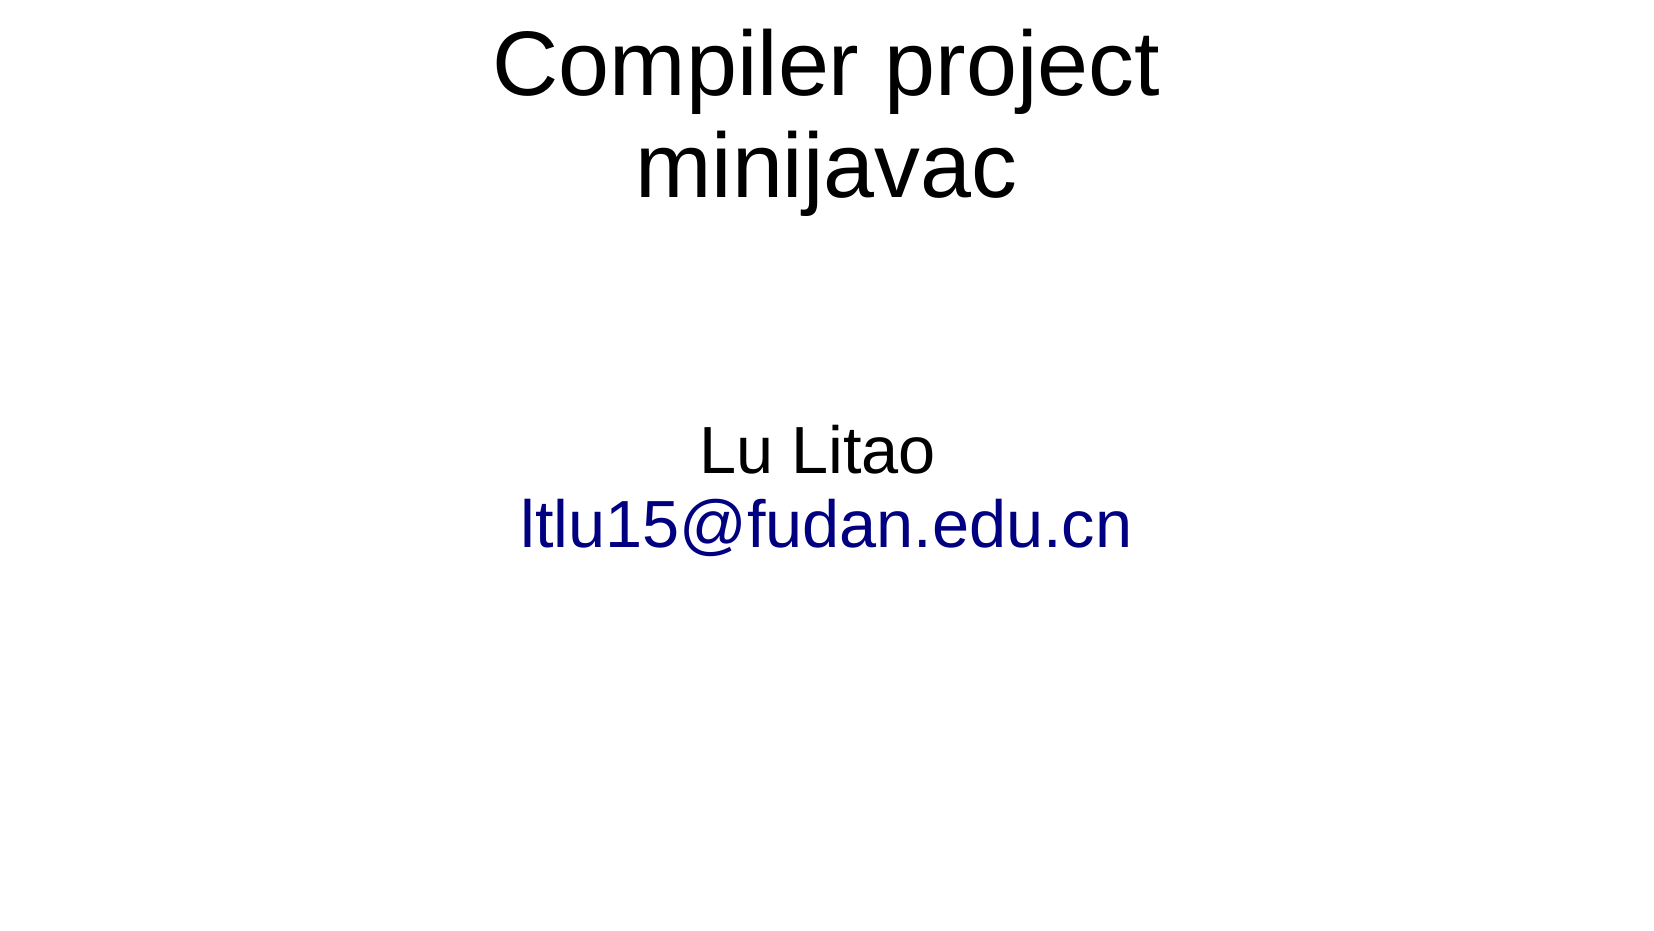

# Compiler project minijavac
Lu Litao
ltlu15@fudan.edu.cn